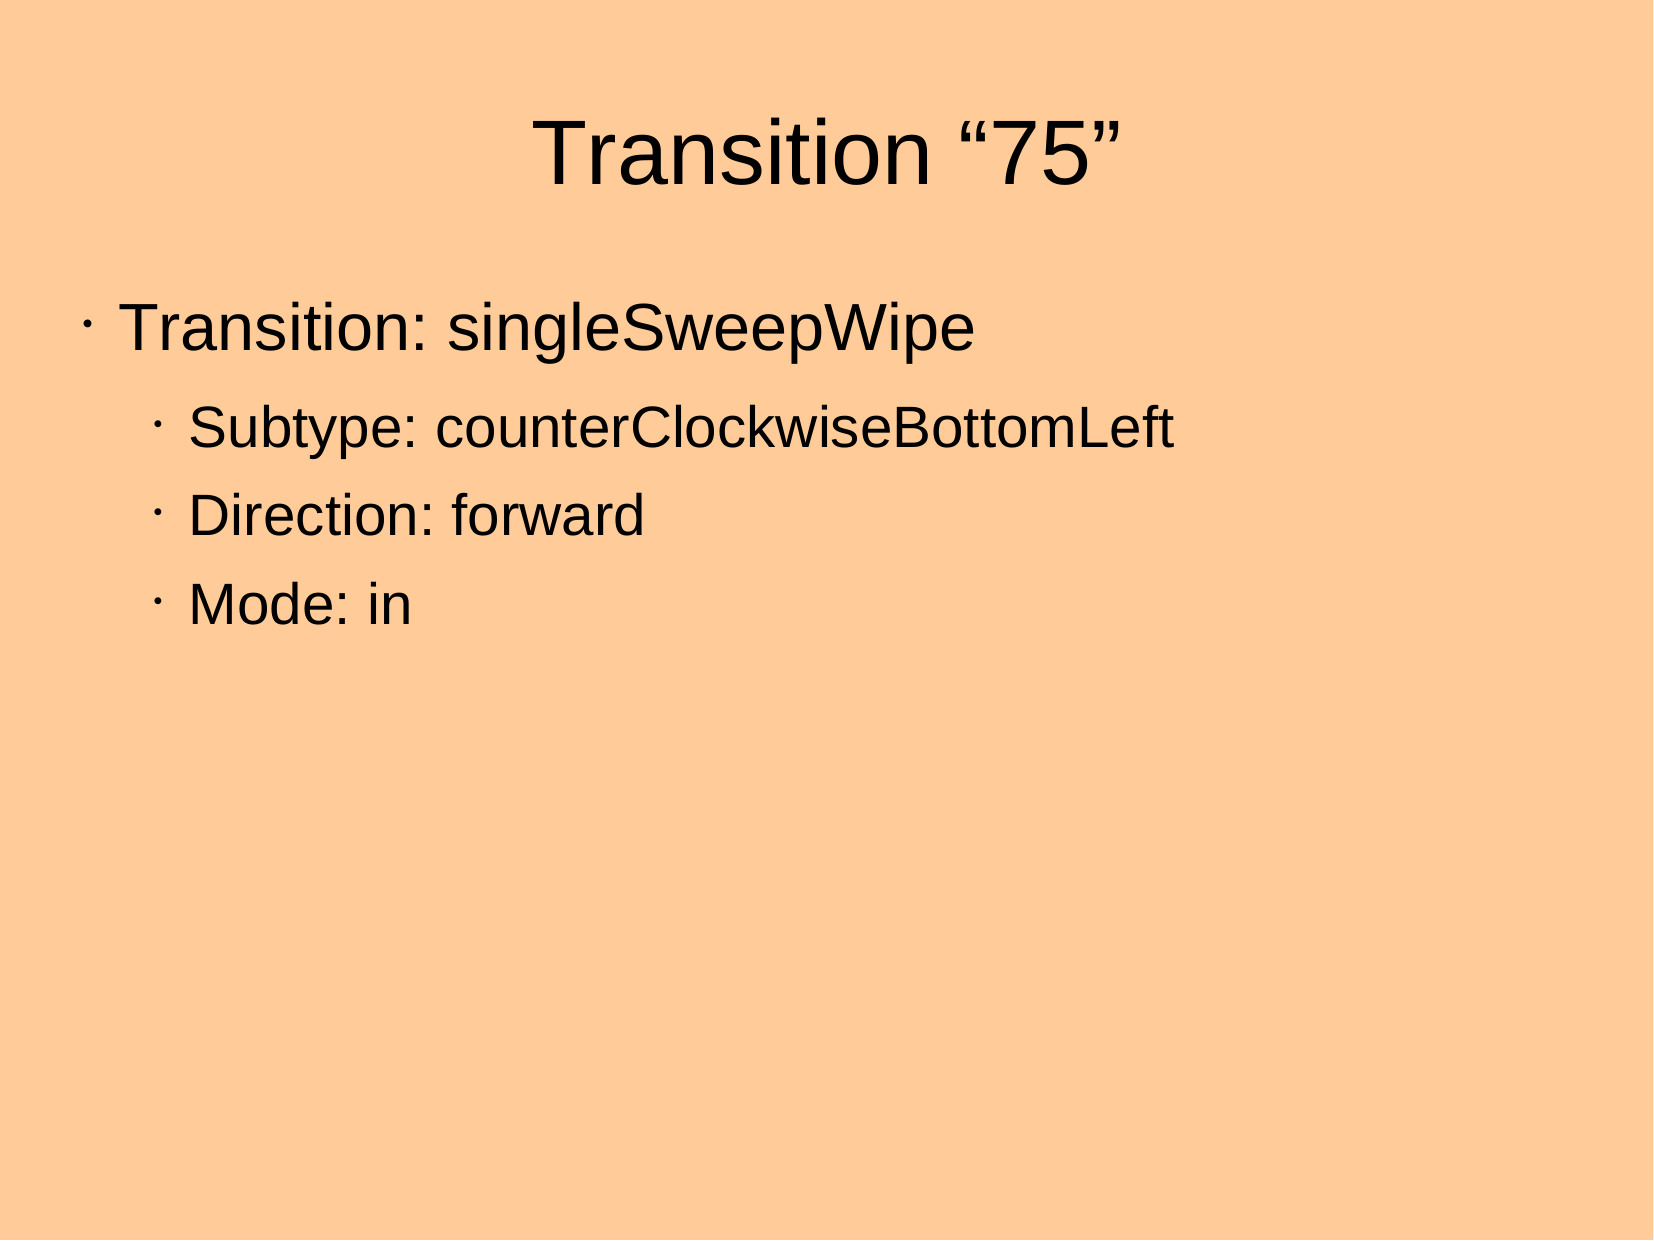

# Transition “75”
Transition: singleSweepWipe
Subtype: counterClockwiseBottomLeft
Direction: forward
Mode: in